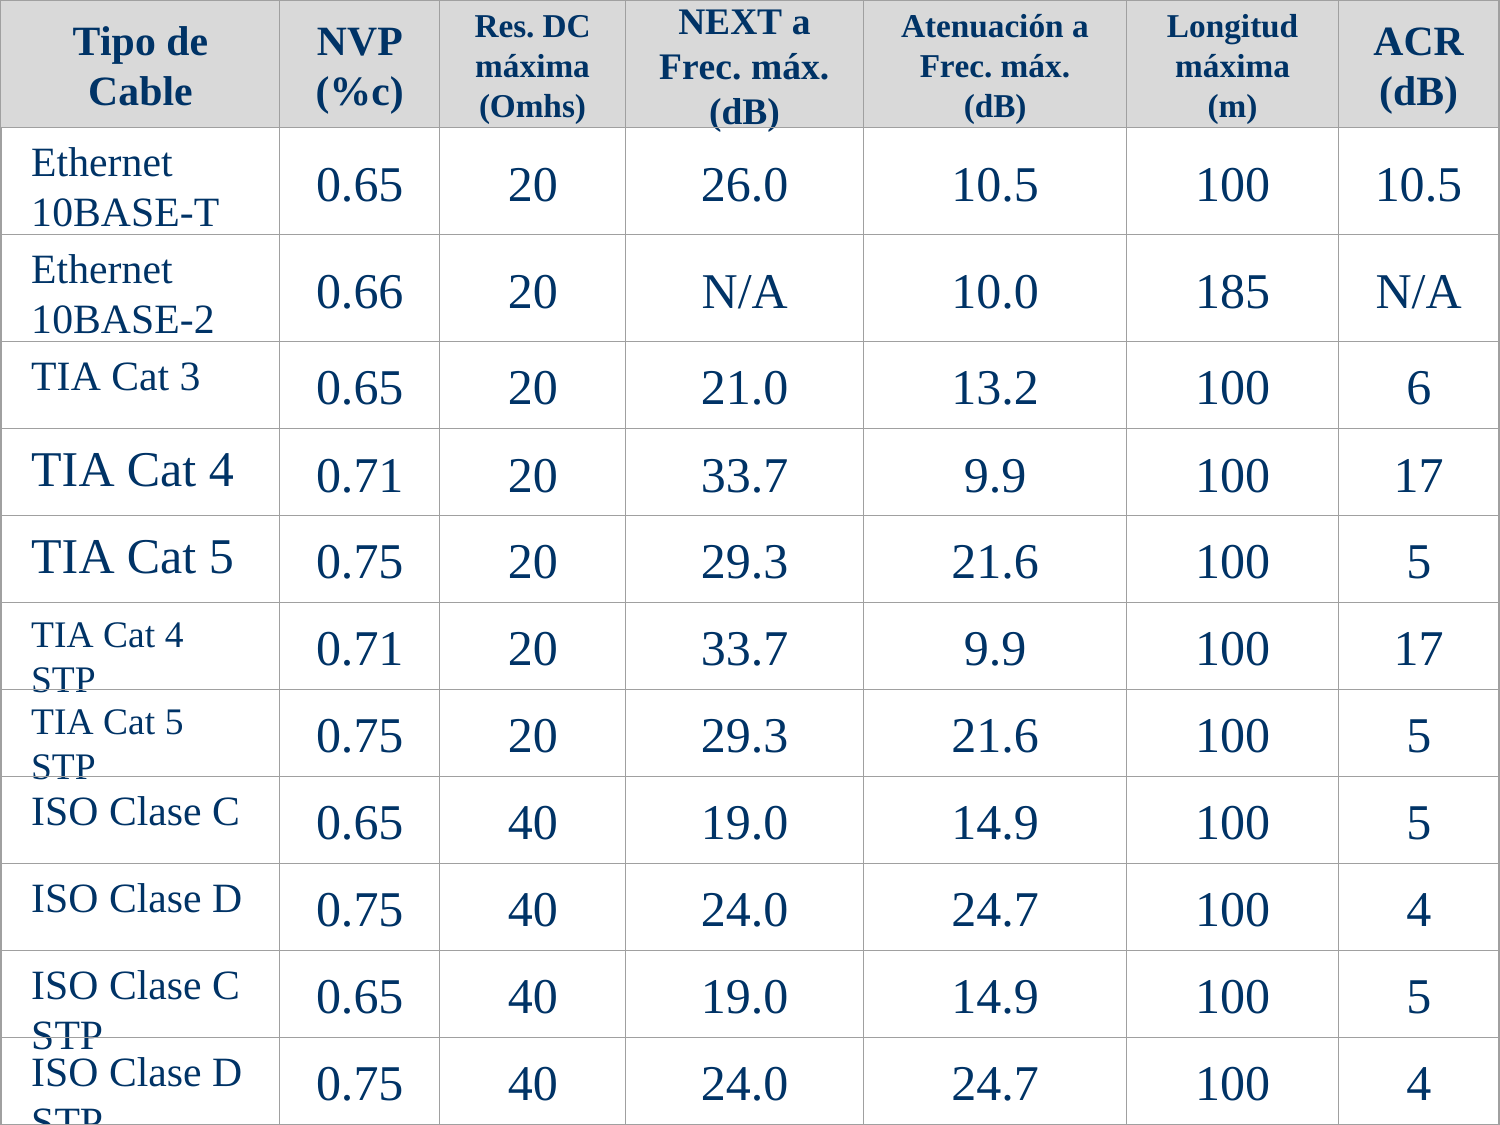

Tipo de Cable
NVP
(%c)
Res. DC
máxima
(Omhs)
NEXT a
Frec. máx.
(dB)
Atenuación a
Frec. máx.
(dB)
Longitud máxima
(m)
ACR
(dB)
Ethernet 10BASE-T
0.65
20
26.0
10.5
100
10.5
Ethernet 10BASE-2
0.66
20
N/A
10.0
185
N/A
TIA Cat 3
0.65
20
21.0
13.2
100
6
TIA Cat 4
0.71
20
33.7
9.9
100
17
TIA Cat 5
0.75
20
29.3
21.6
100
5
TIA Cat 4 STP
0.71
20
33.7
9.9
100
17
TIA Cat 5 STP
0.75
20
29.3
21.6
100
5
ISO Clase C
0.65
40
19.0
14.9
100
5
ISO Clase D
0.75
40
24.0
24.7
100
4
ISO Clase C STP
0.65
40
19.0
14.9
100
5
ISO Clase D STP
0.75
40
24.0
24.7
100
4